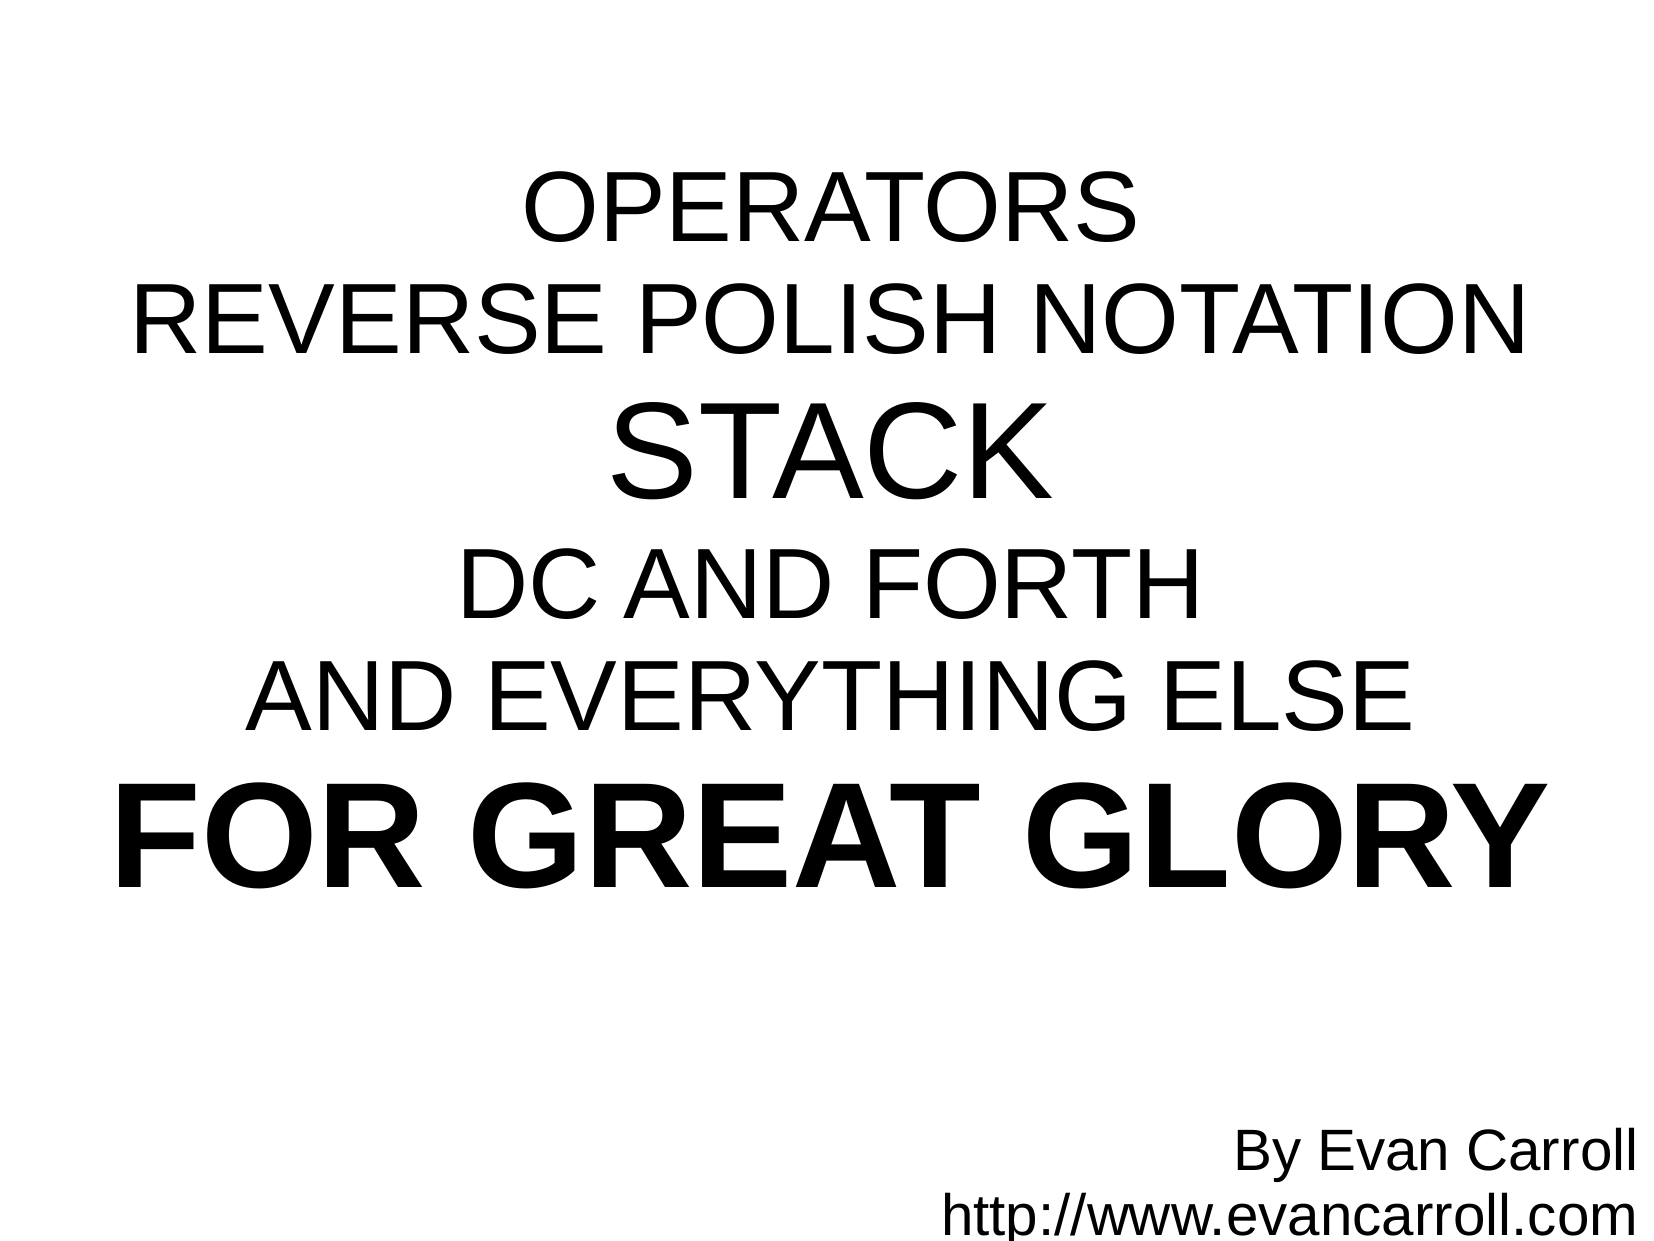

# OPERATORS REVERSE POLISH NOTATION STACK DC AND FORTH AND EVERYTHING ELSE FOR GREAT GLORY
By Evan Carroll
http://www.evancarroll.com